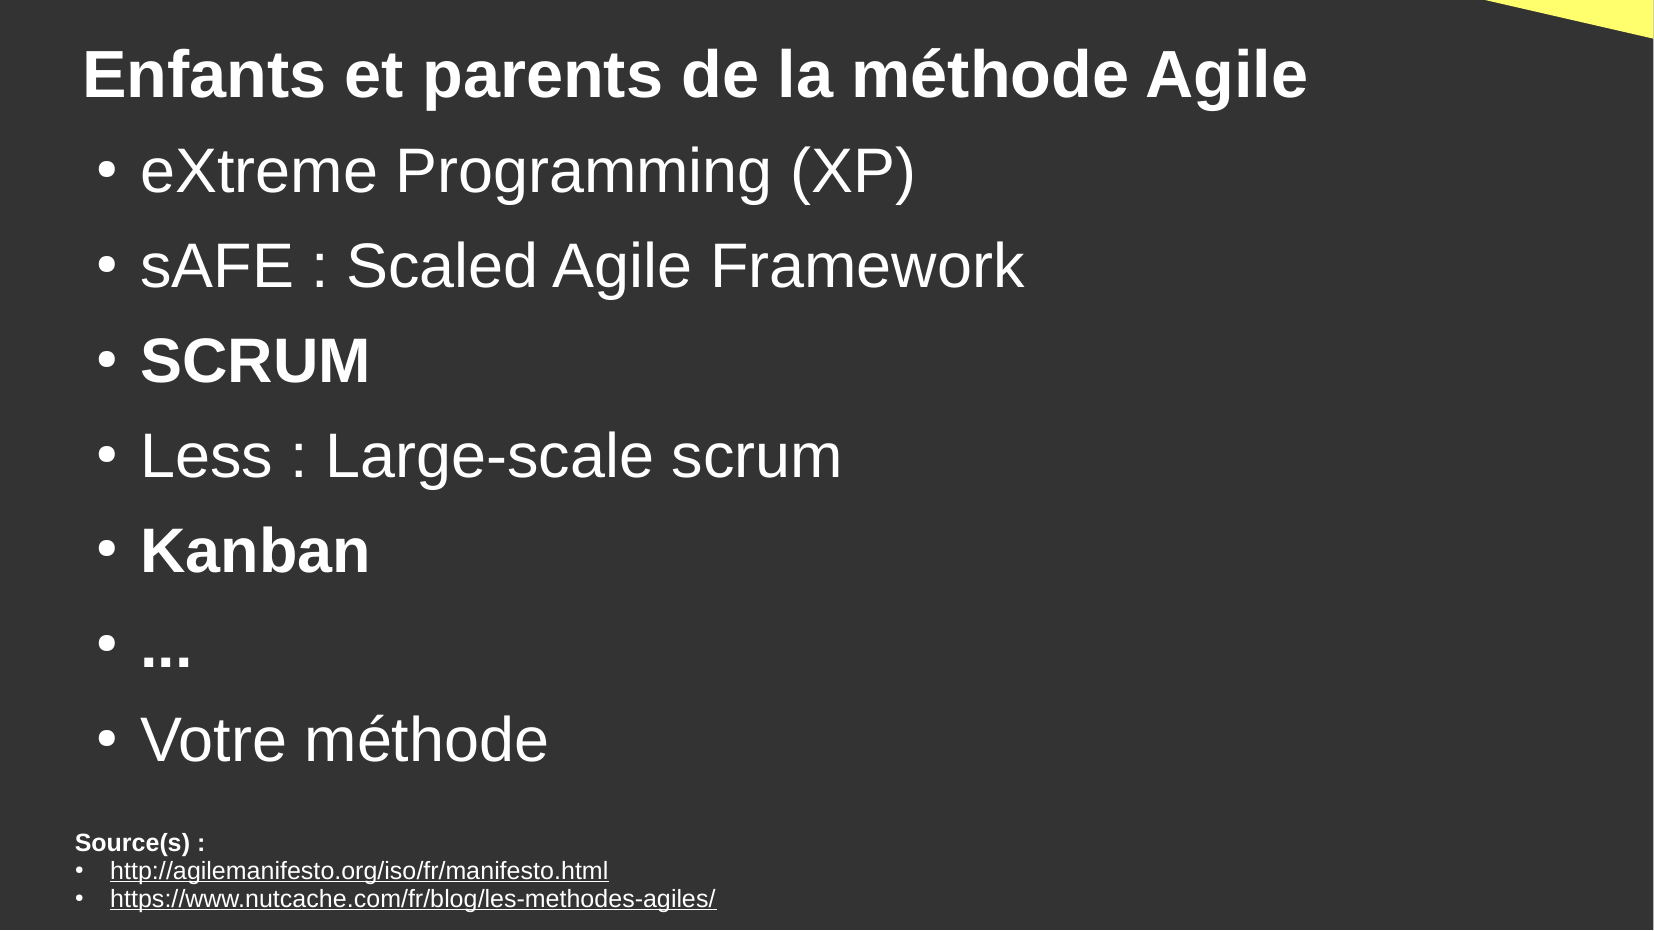

# Enfants et parents de la méthode Agile
eXtreme Programming (XP)
sAFE : Scaled Agile Framework
SCRUM
Less : Large-scale scrum
Kanban
...
Votre méthode
Source(s) :
http://agilemanifesto.org/iso/fr/manifesto.html
https://www.nutcache.com/fr/blog/les-methodes-agiles/